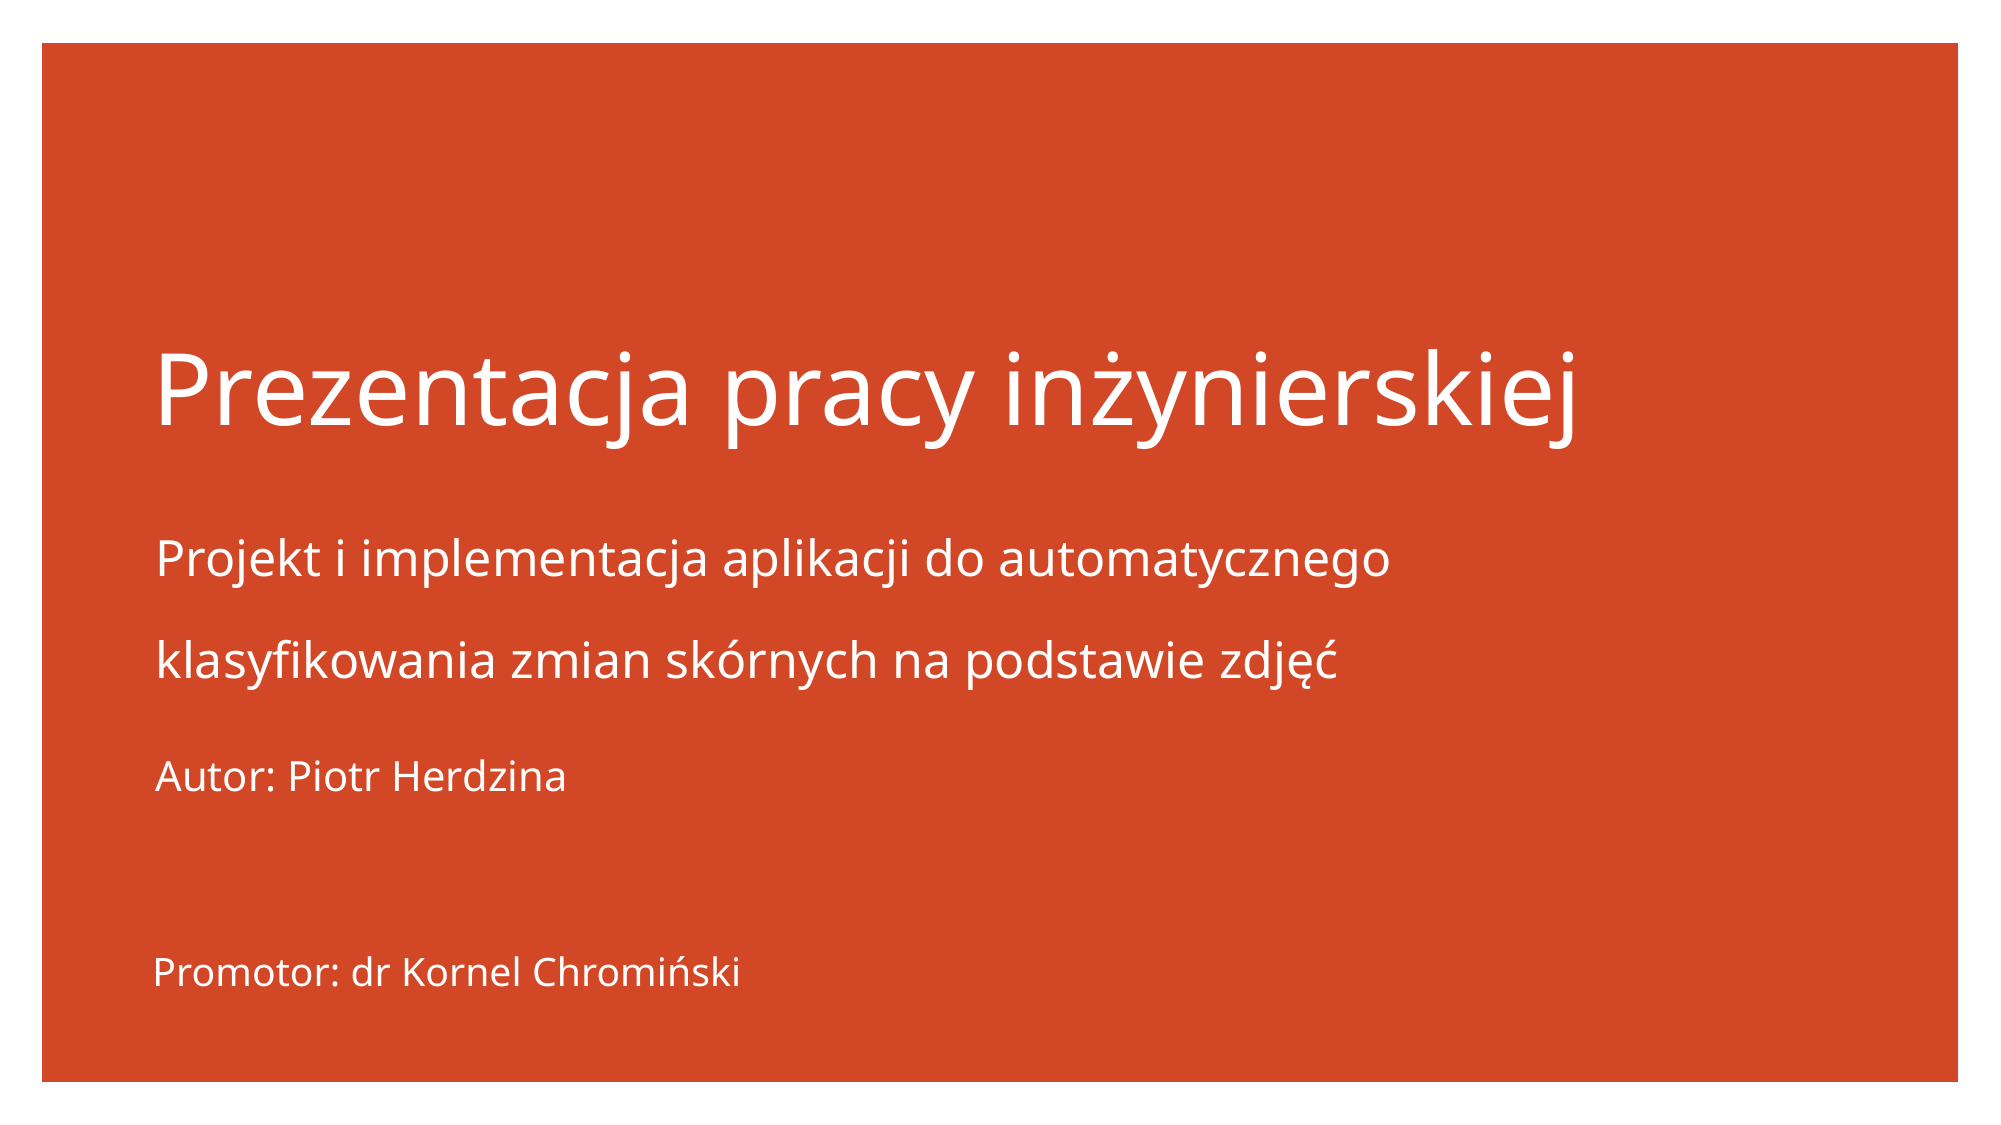

# Prezentacja pracy inżynierskiej
Projekt i implementacja aplikacji do automatycznego klasyfikowania zmian skórnych na podstawie zdjęć
Autor: Piotr Herdzina
Promotor: dr Kornel Chromiński